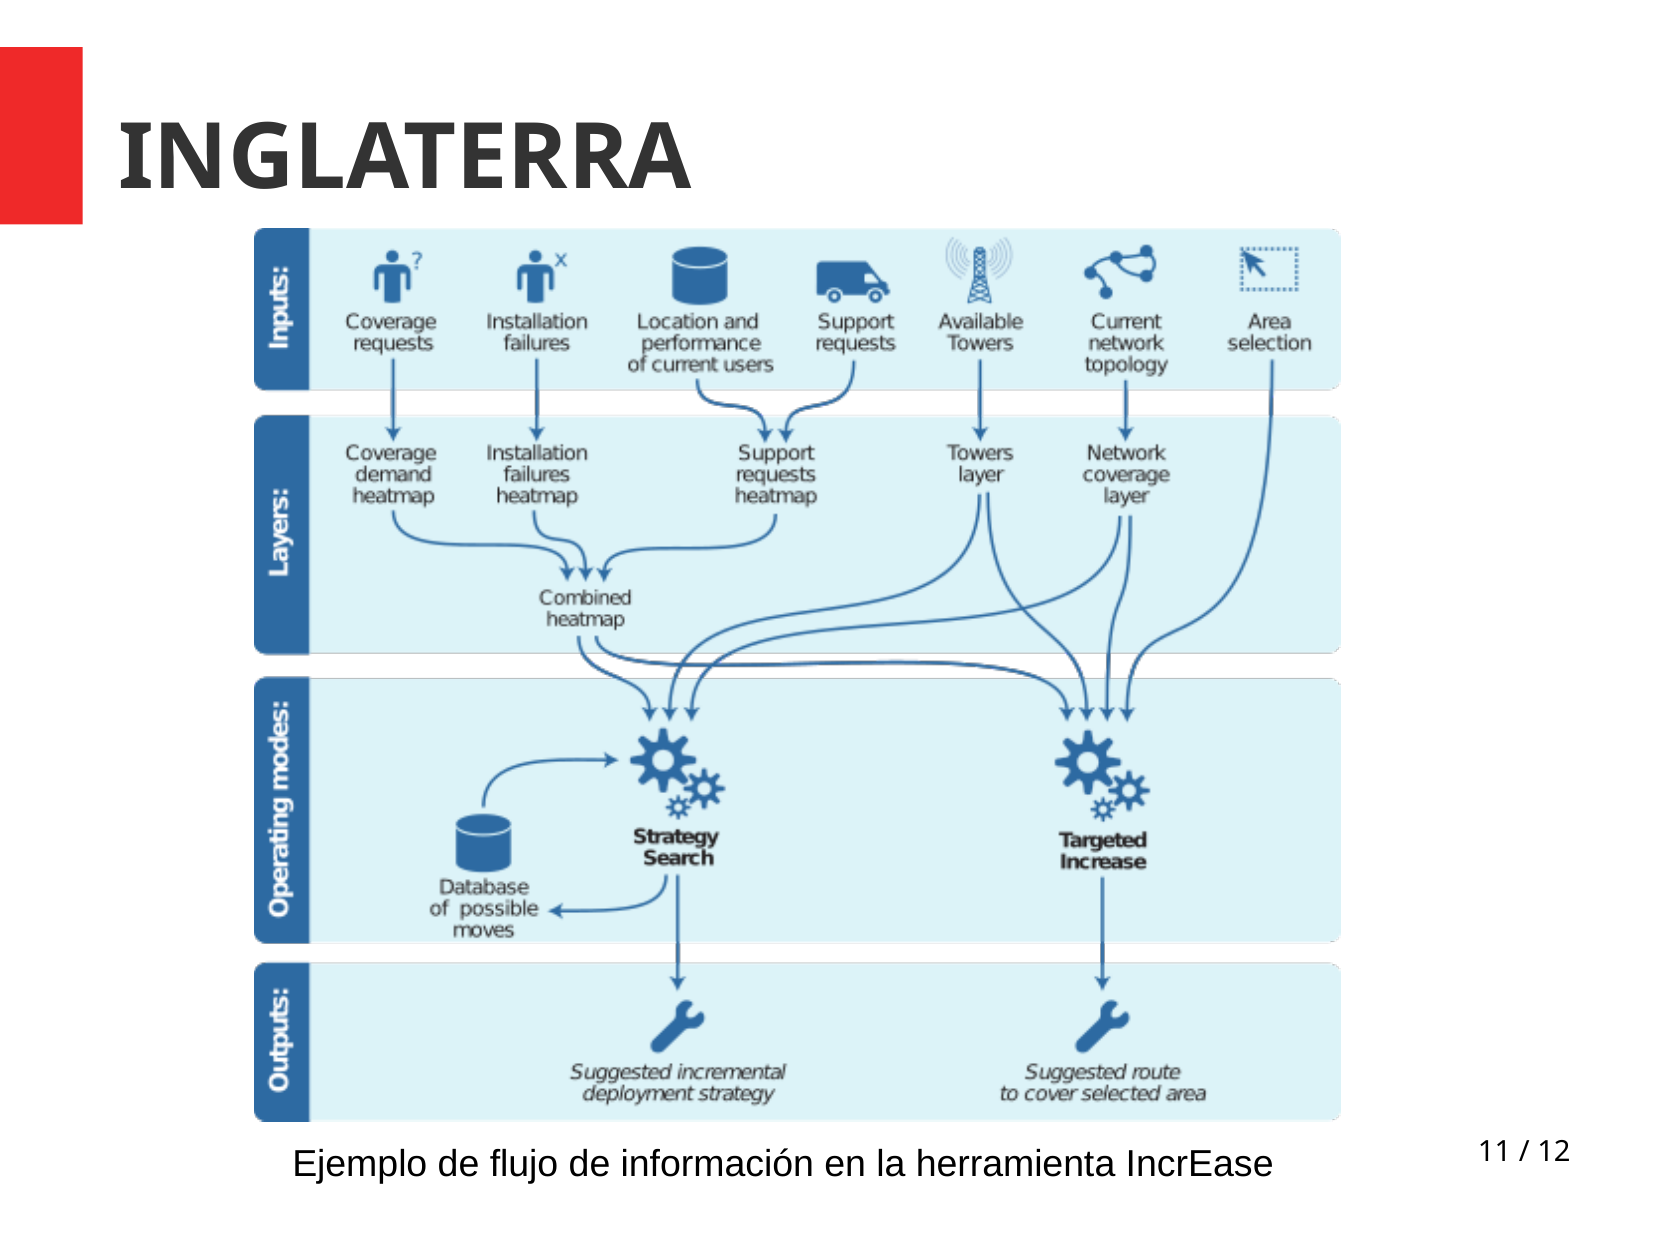

# INGLATERRA
11
Ejemplo de flujo de información en la herramienta IncrEase